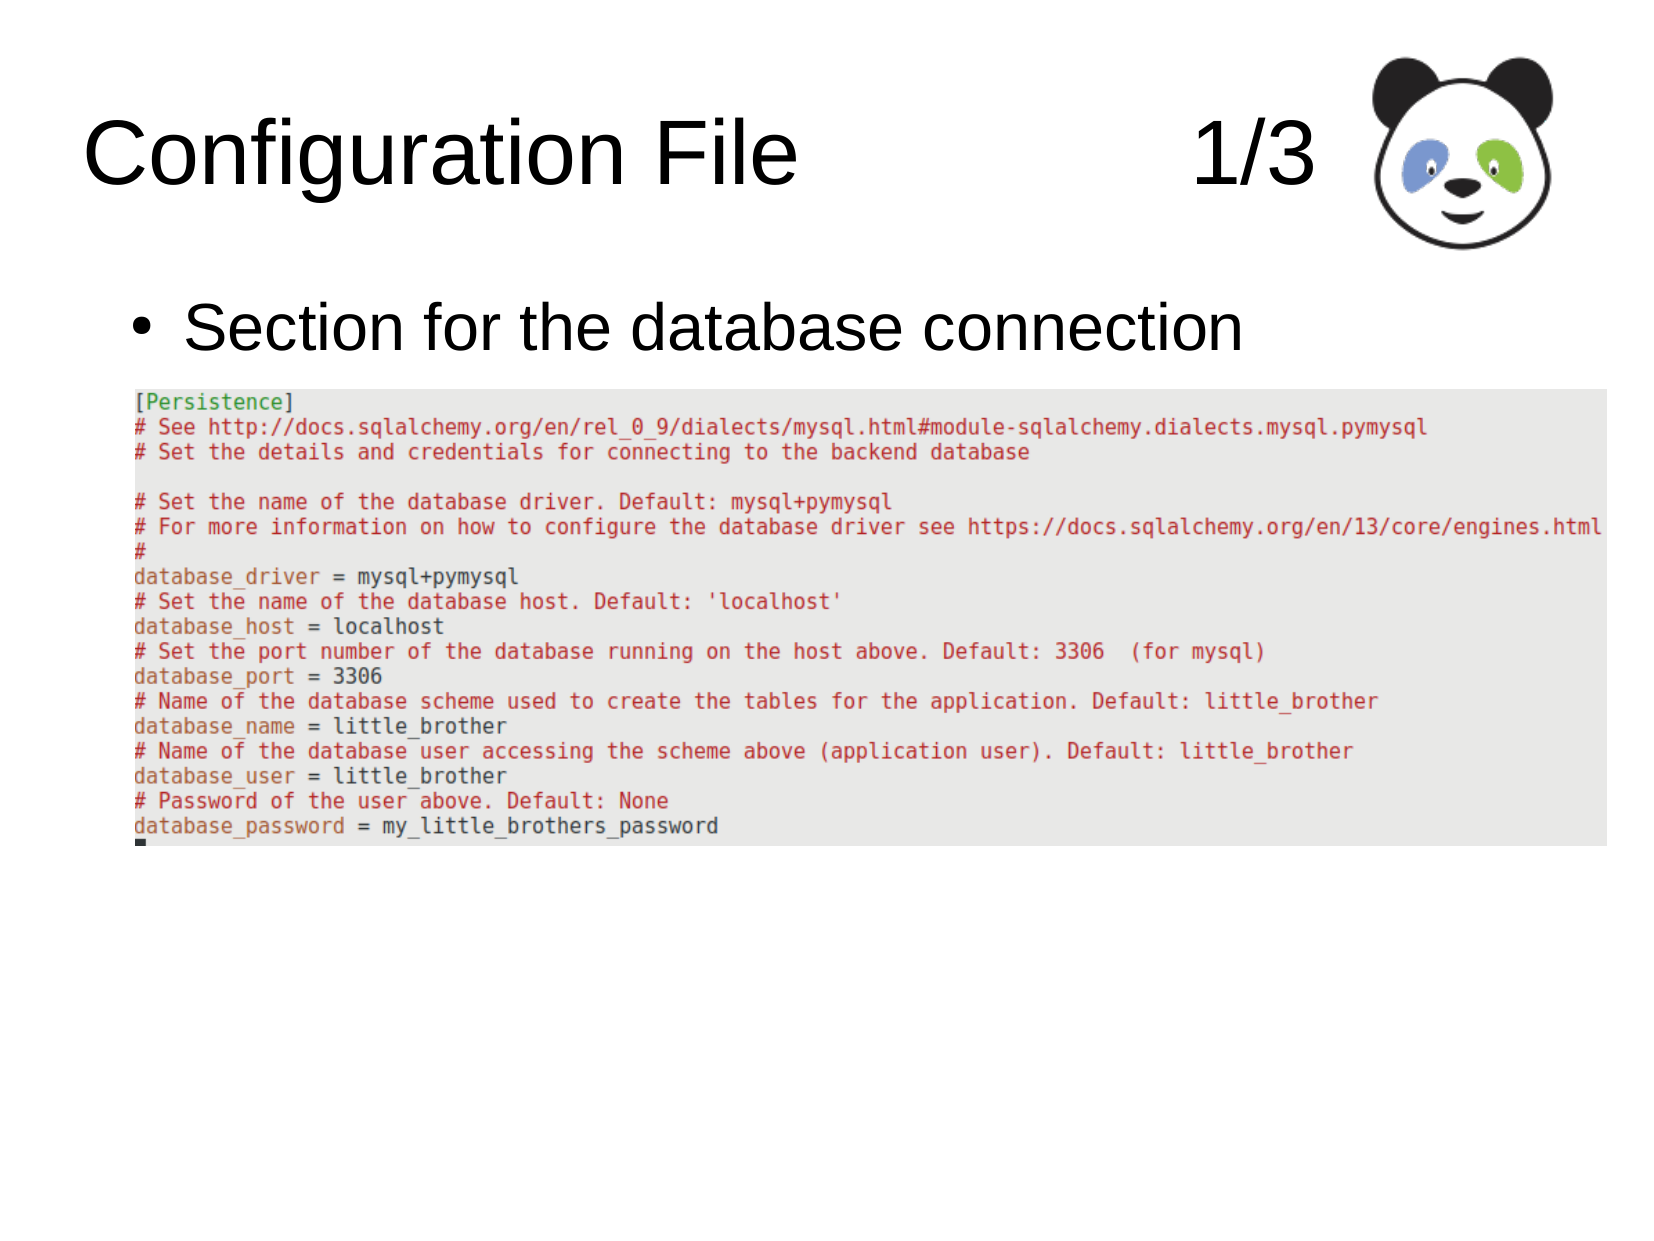

# Configuration File						1/3
Section for the database connection